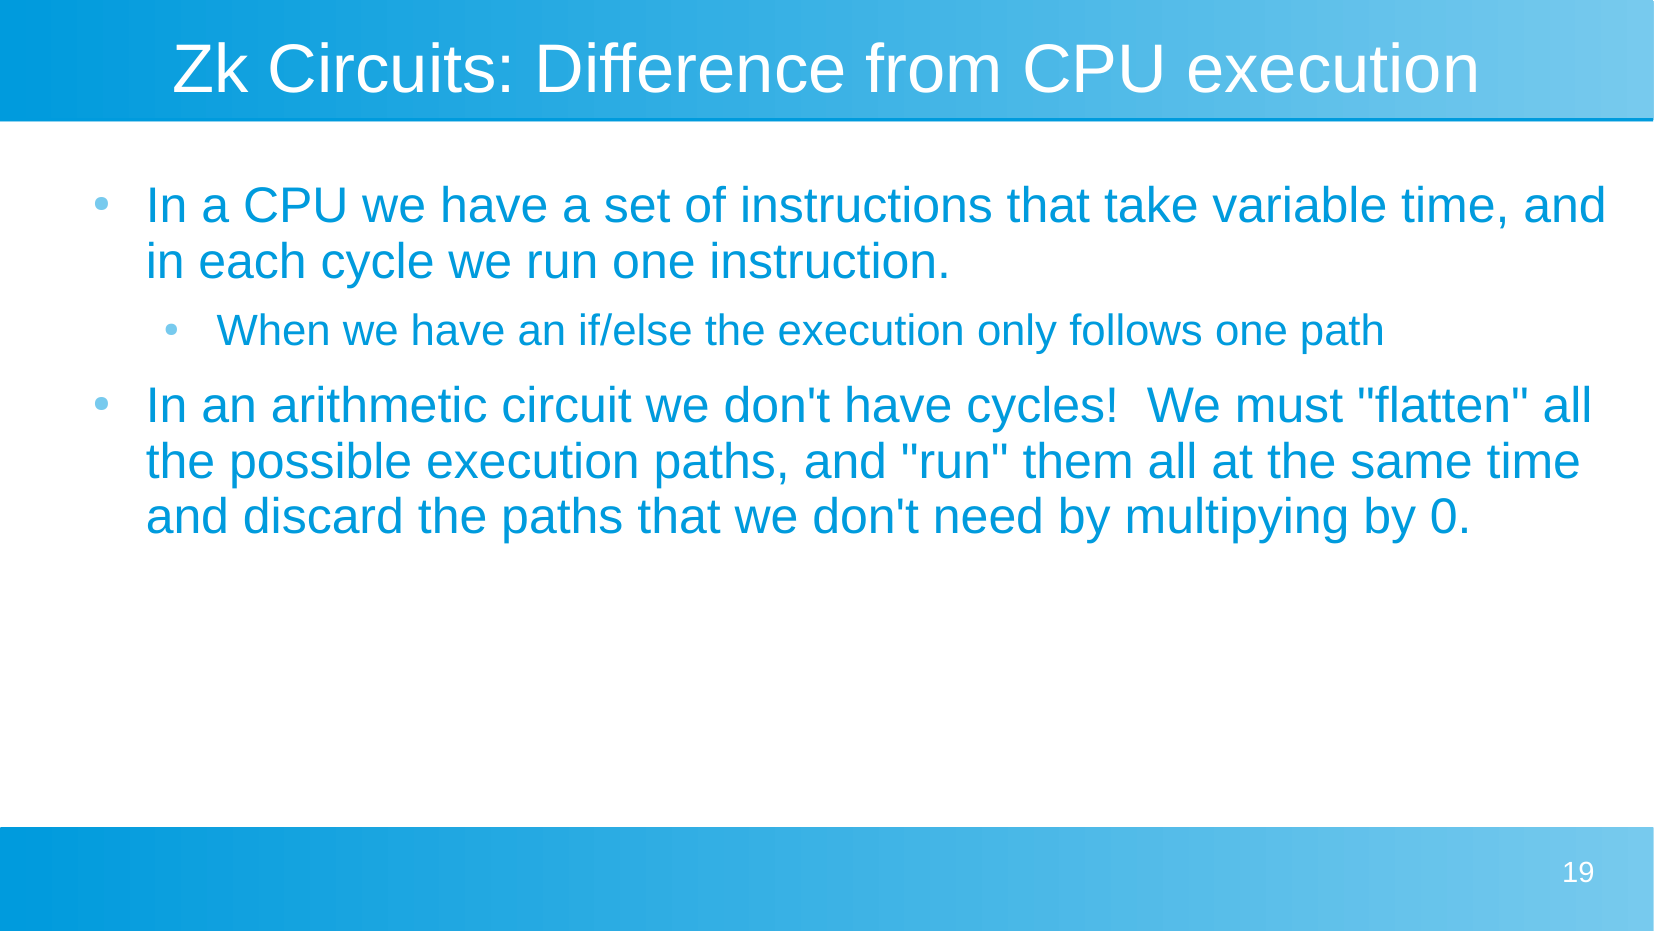

# Zk Circuits: Difference from CPU execution
In a CPU we have a set of instructions that take variable time, and in each cycle we run one instruction.
When we have an if/else the execution only follows one path
In an arithmetic circuit we don't have cycles! We must "flatten" all the possible execution paths, and "run" them all at the same time and discard the paths that we don't need by multipying by 0.
19